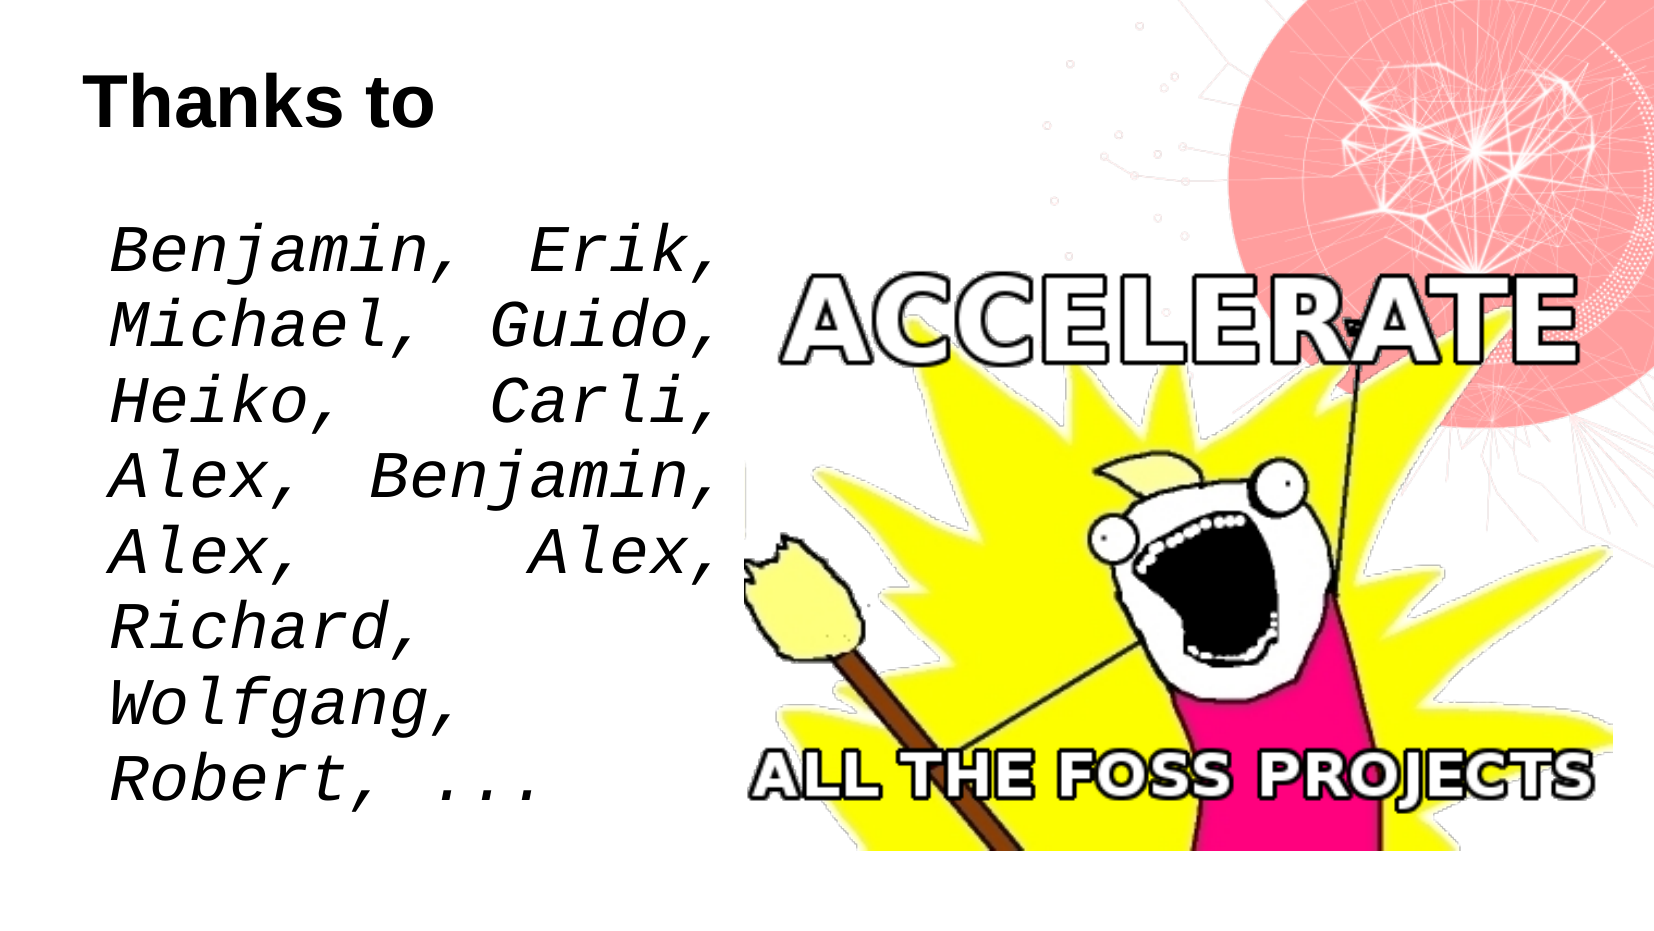

# Thanks to
Benjamin, Erik, Michael, Guido, Heiko, Carli, Alex, Benjamin, Alex, Alex, Richard, Wolfgang, Robert, ...